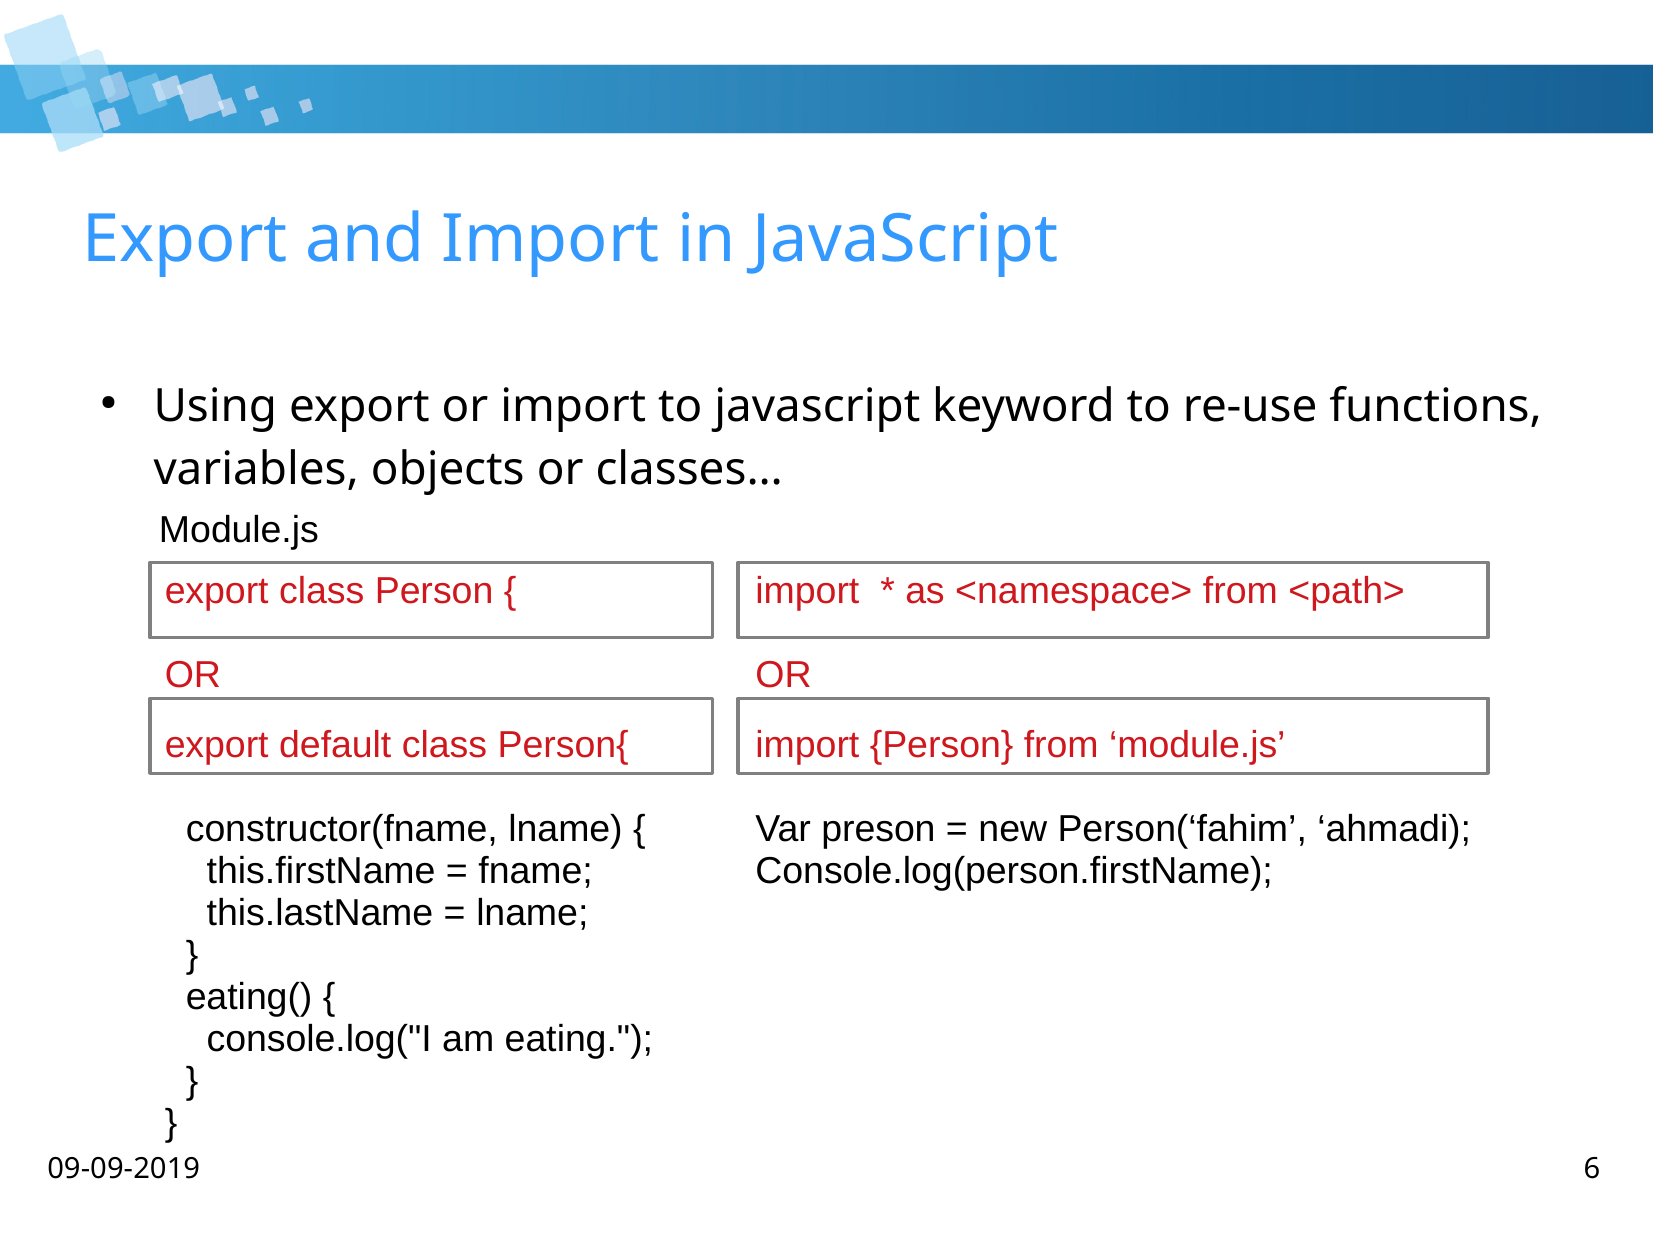

# Export and Import in JavaScript
Using export or import to javascript keyword to re-use functions, variables, objects or classes…
Module.js
export class Person {
OR
export default class Person{
 constructor(fname, lname) {
 this.firstName = fname;
 this.lastName = lname;
 }
 eating() {
 console.log("I am eating.");
 }
}
import * as <namespace> from <path>
OR
import {Person} from ‘module.js’
Var preson = new Person(‘fahim’, ‘ahmadi);
Console.log(person.firstName);
09-09-2019
6